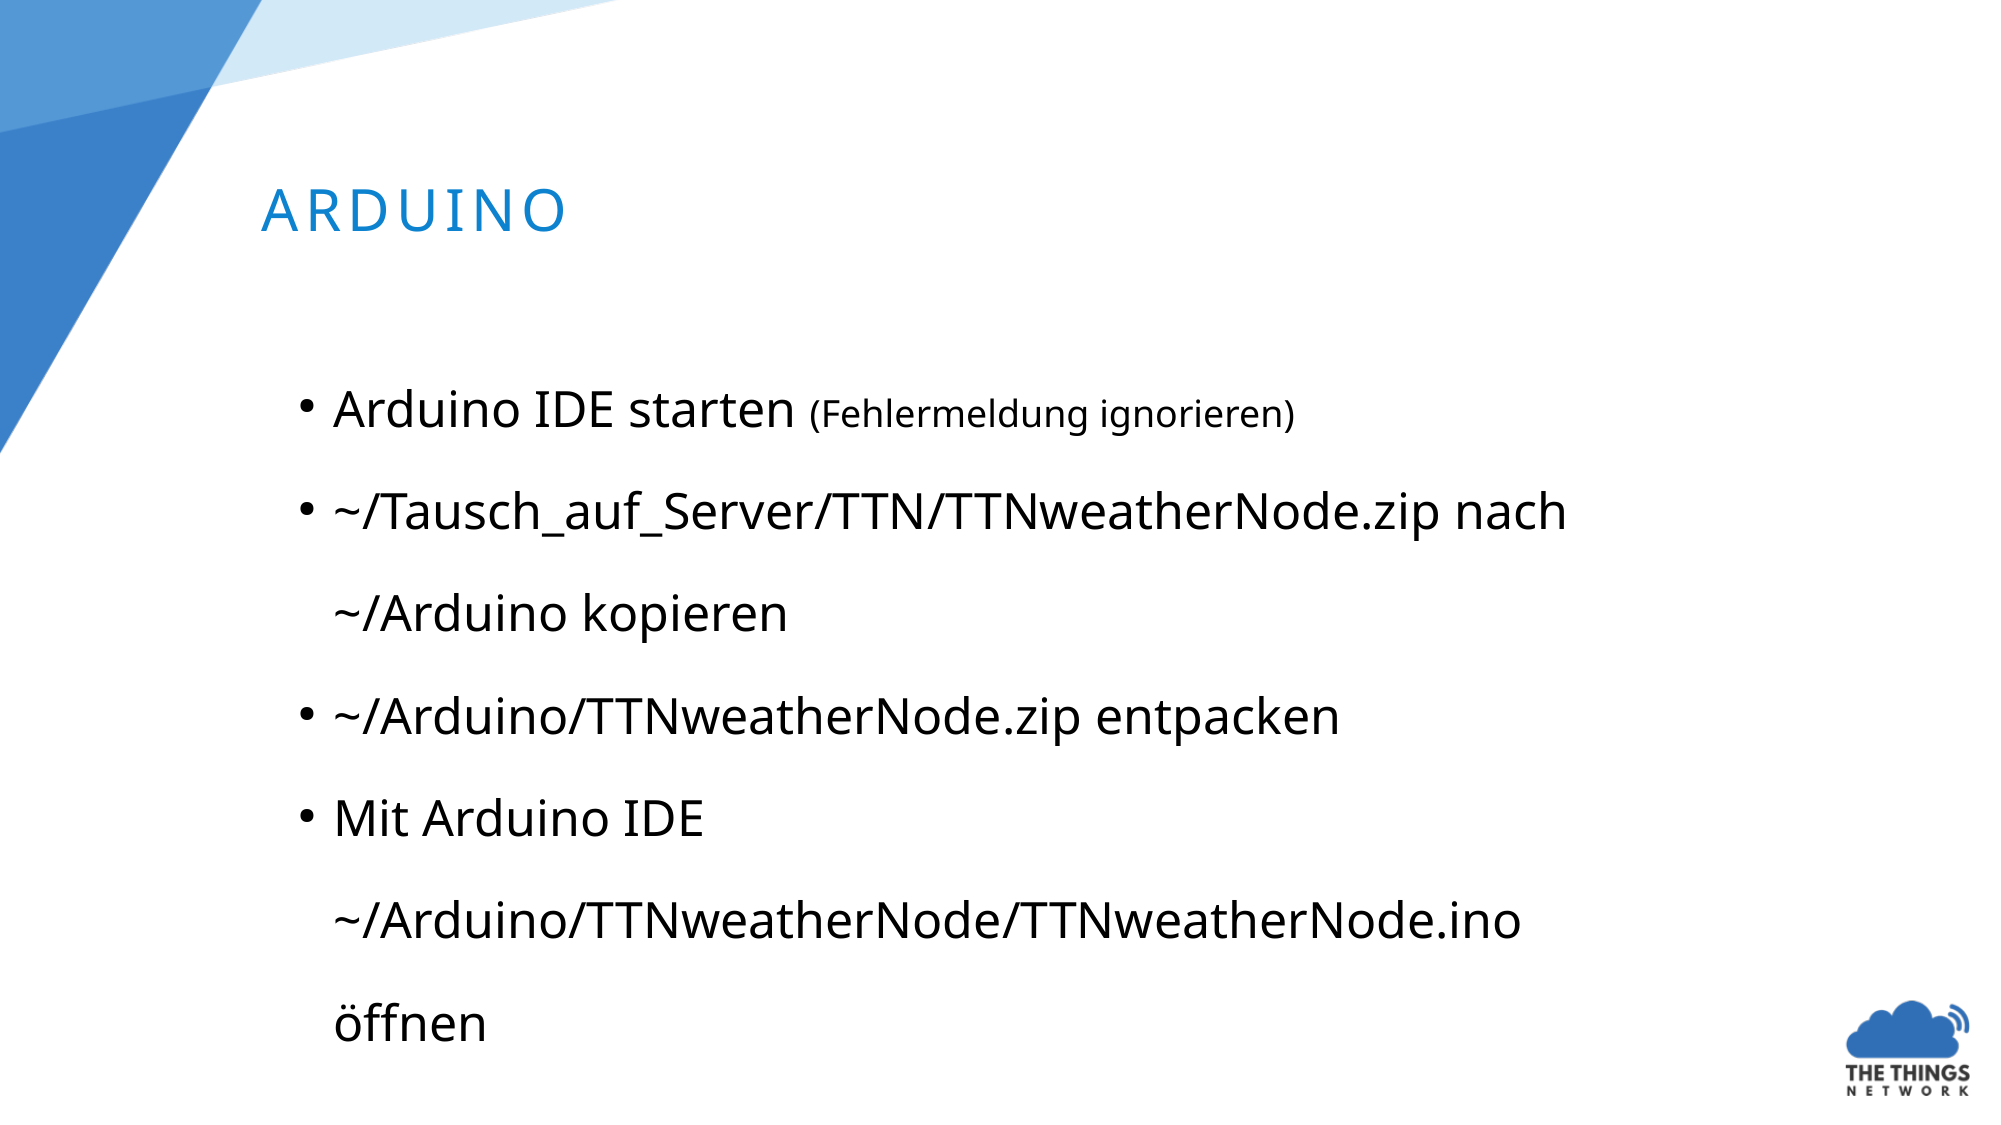

# ARDUINO
Arduino IDE starten (Fehlermeldung ignorieren)
~/Tausch_auf_Server/TTN/TTNweatherNode.zip nach
~/Arduino kopieren
~/Arduino/TTNweatherNode.zip entpacken
Mit Arduino IDE
~/Arduino/TTNweatherNode/TTNweatherNode.ino
öffnen